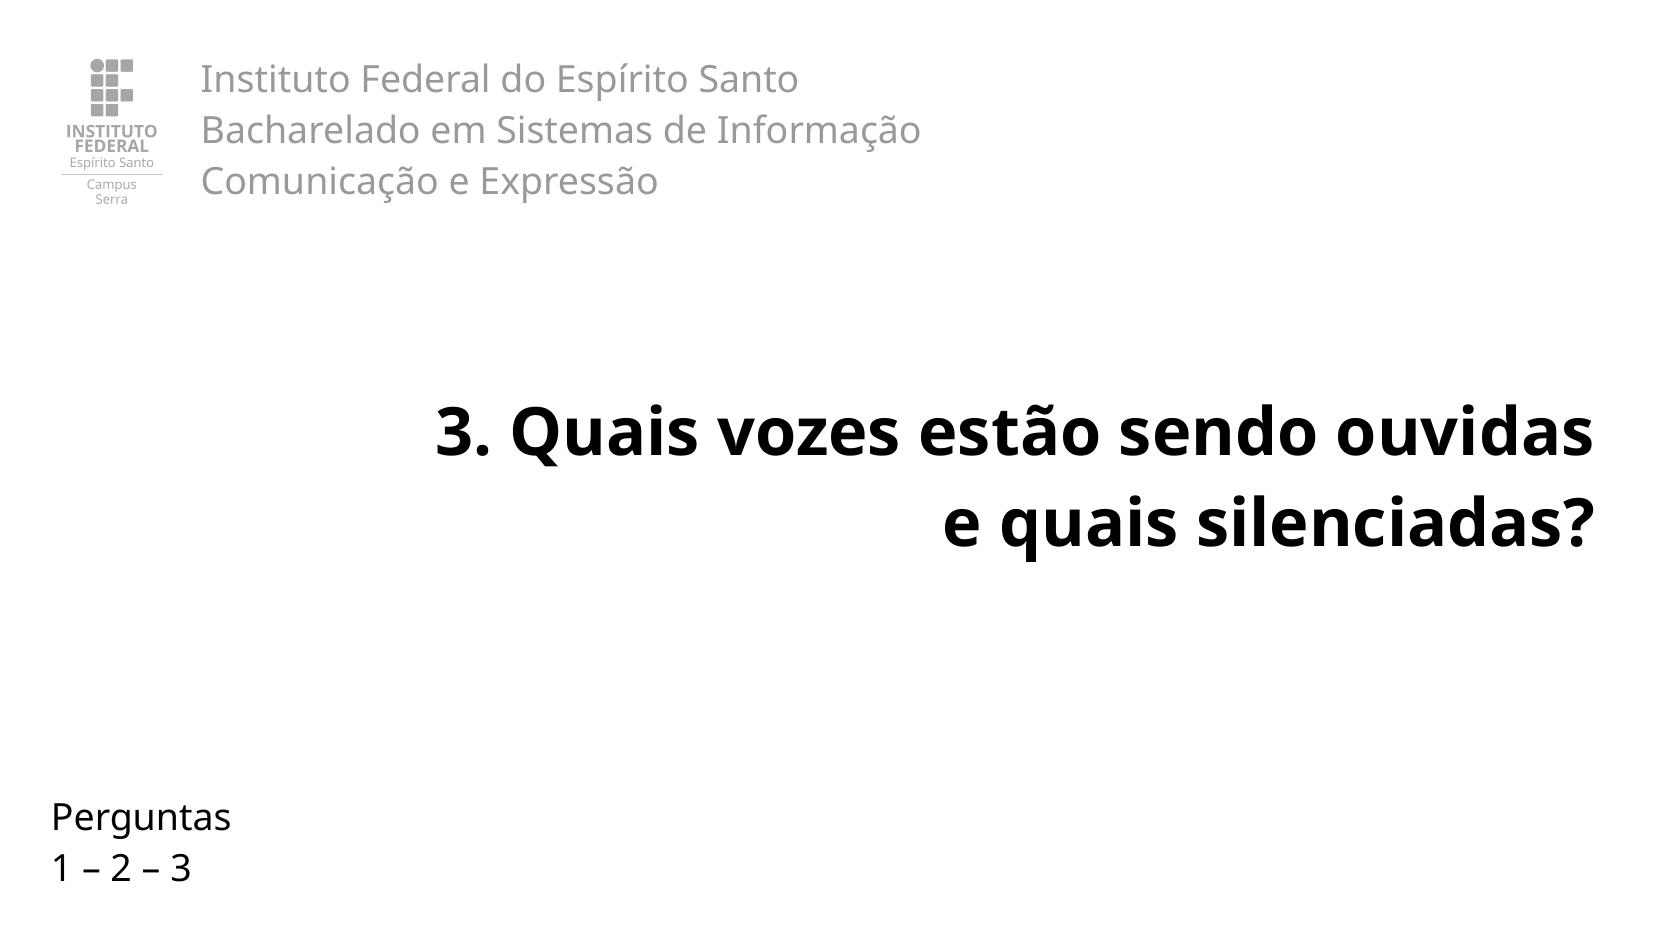

# Instituto Federal do Espírito Santo Bacharelado em Sistemas de Informação Comunicação e Expressão
3. Quais vozes estão sendo ouvidas e quais silenciadas?
Perguntas
1 – 2 – 3